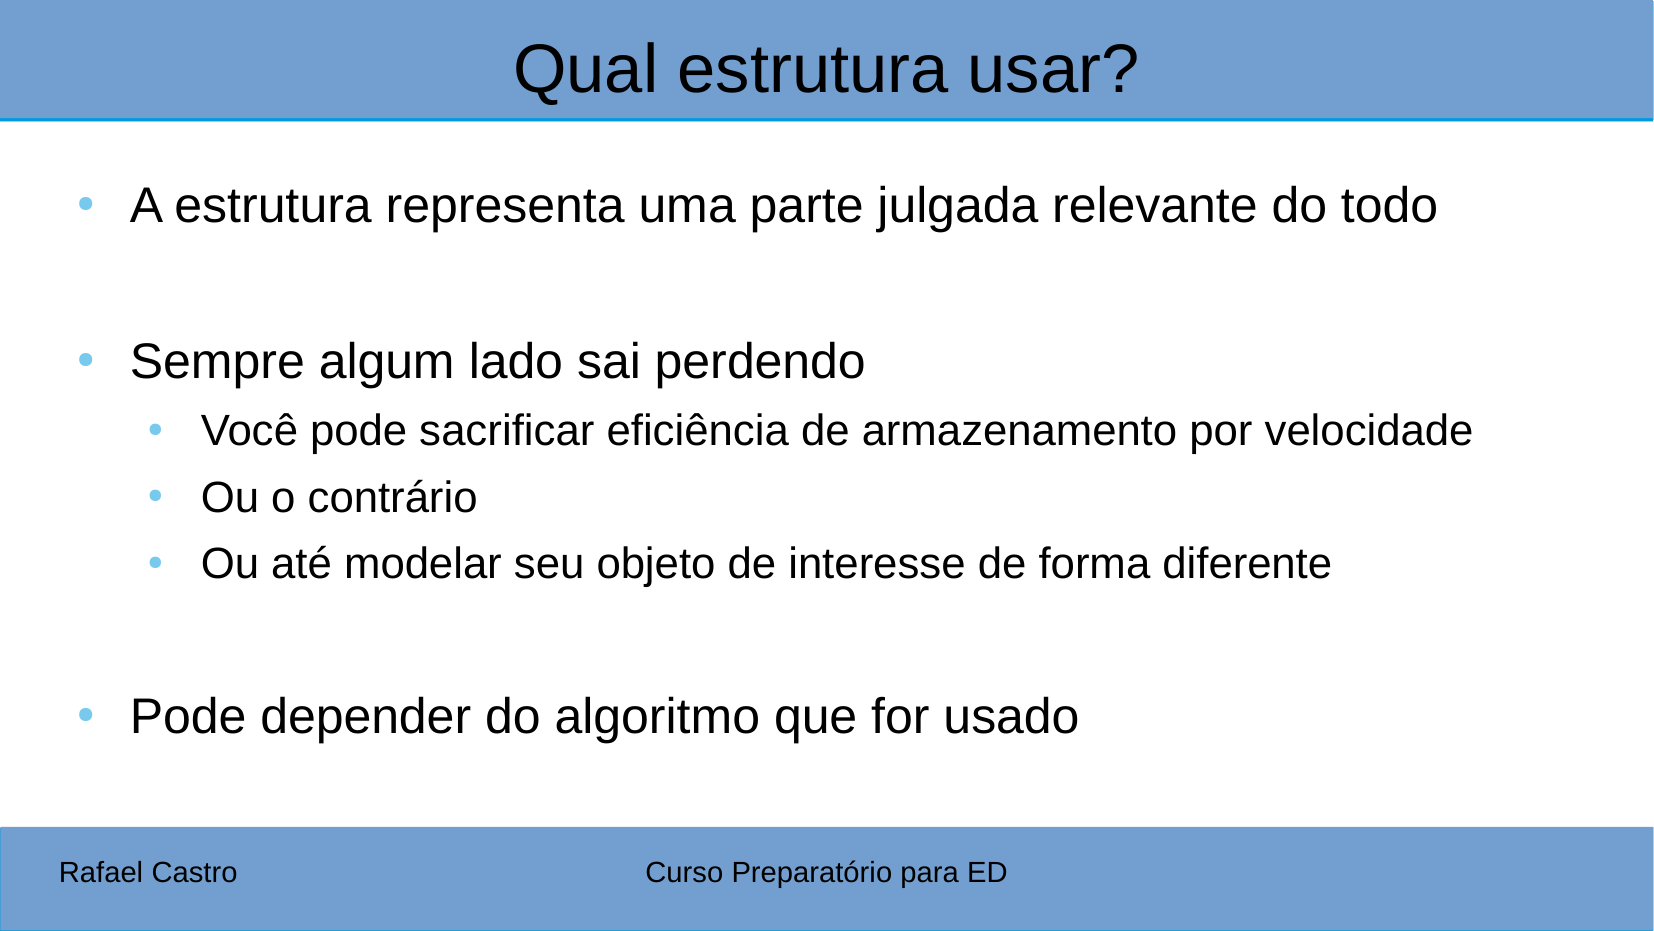

# Qual estrutura usar?
A estrutura representa uma parte julgada relevante do todo
Sempre algum lado sai perdendo
Você pode sacrificar eficiência de armazenamento por velocidade
Ou o contrário
Ou até modelar seu objeto de interesse de forma diferente
Pode depender do algoritmo que for usado
Curso Preparatório para ED